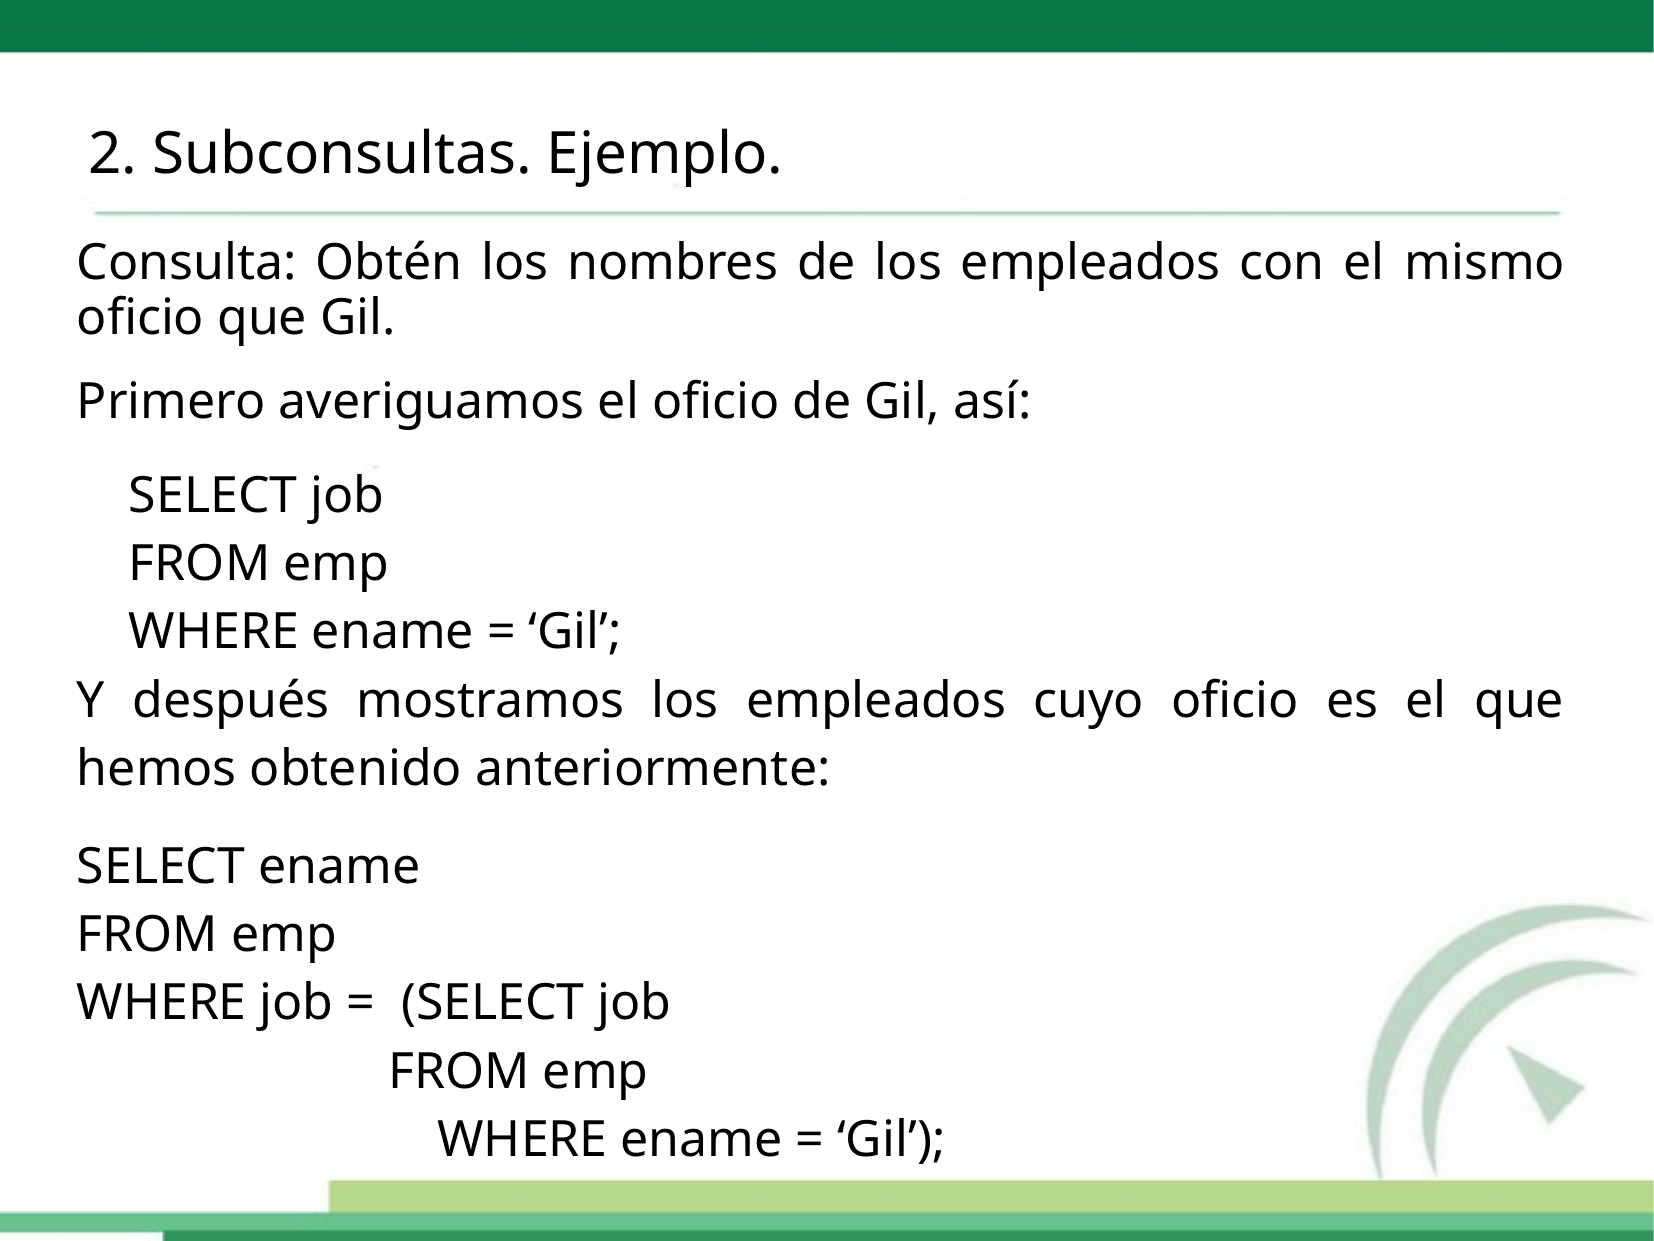

# 2. Subconsultas. Ejemplo.
Consulta: Obtén los nombres de los empleados con el mismo oficio que Gil.
Primero averiguamos el oficio de Gil, así:
 SELECT job
 FROM emp
 WHERE ename = ‘Gil’;
Y después mostramos los empleados cuyo oficio es el que hemos obtenido anteriormente:
SELECT ename
FROM emp
WHERE job = (SELECT job
 FROM emp
 		 WHERE ename = ‘Gil’);